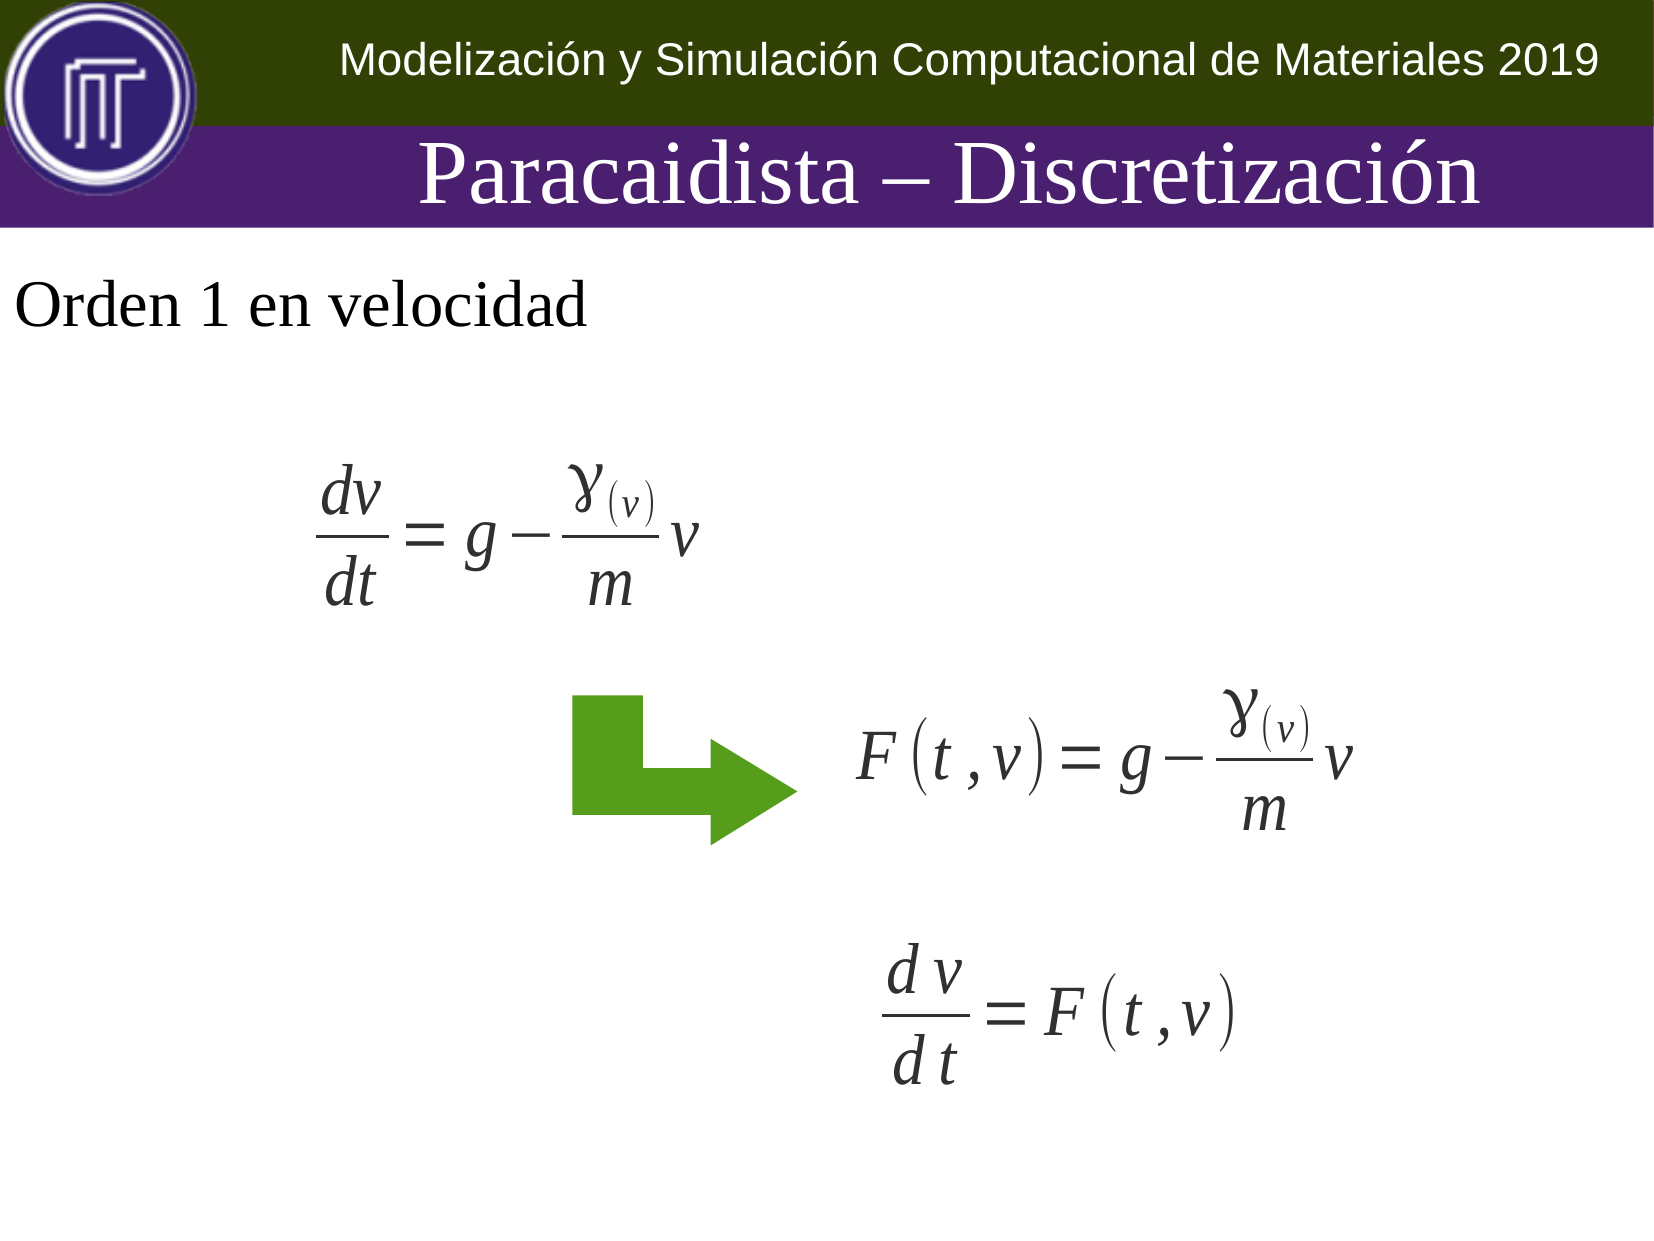

Paracaidista – Discretización
Orden 1 en velocidad